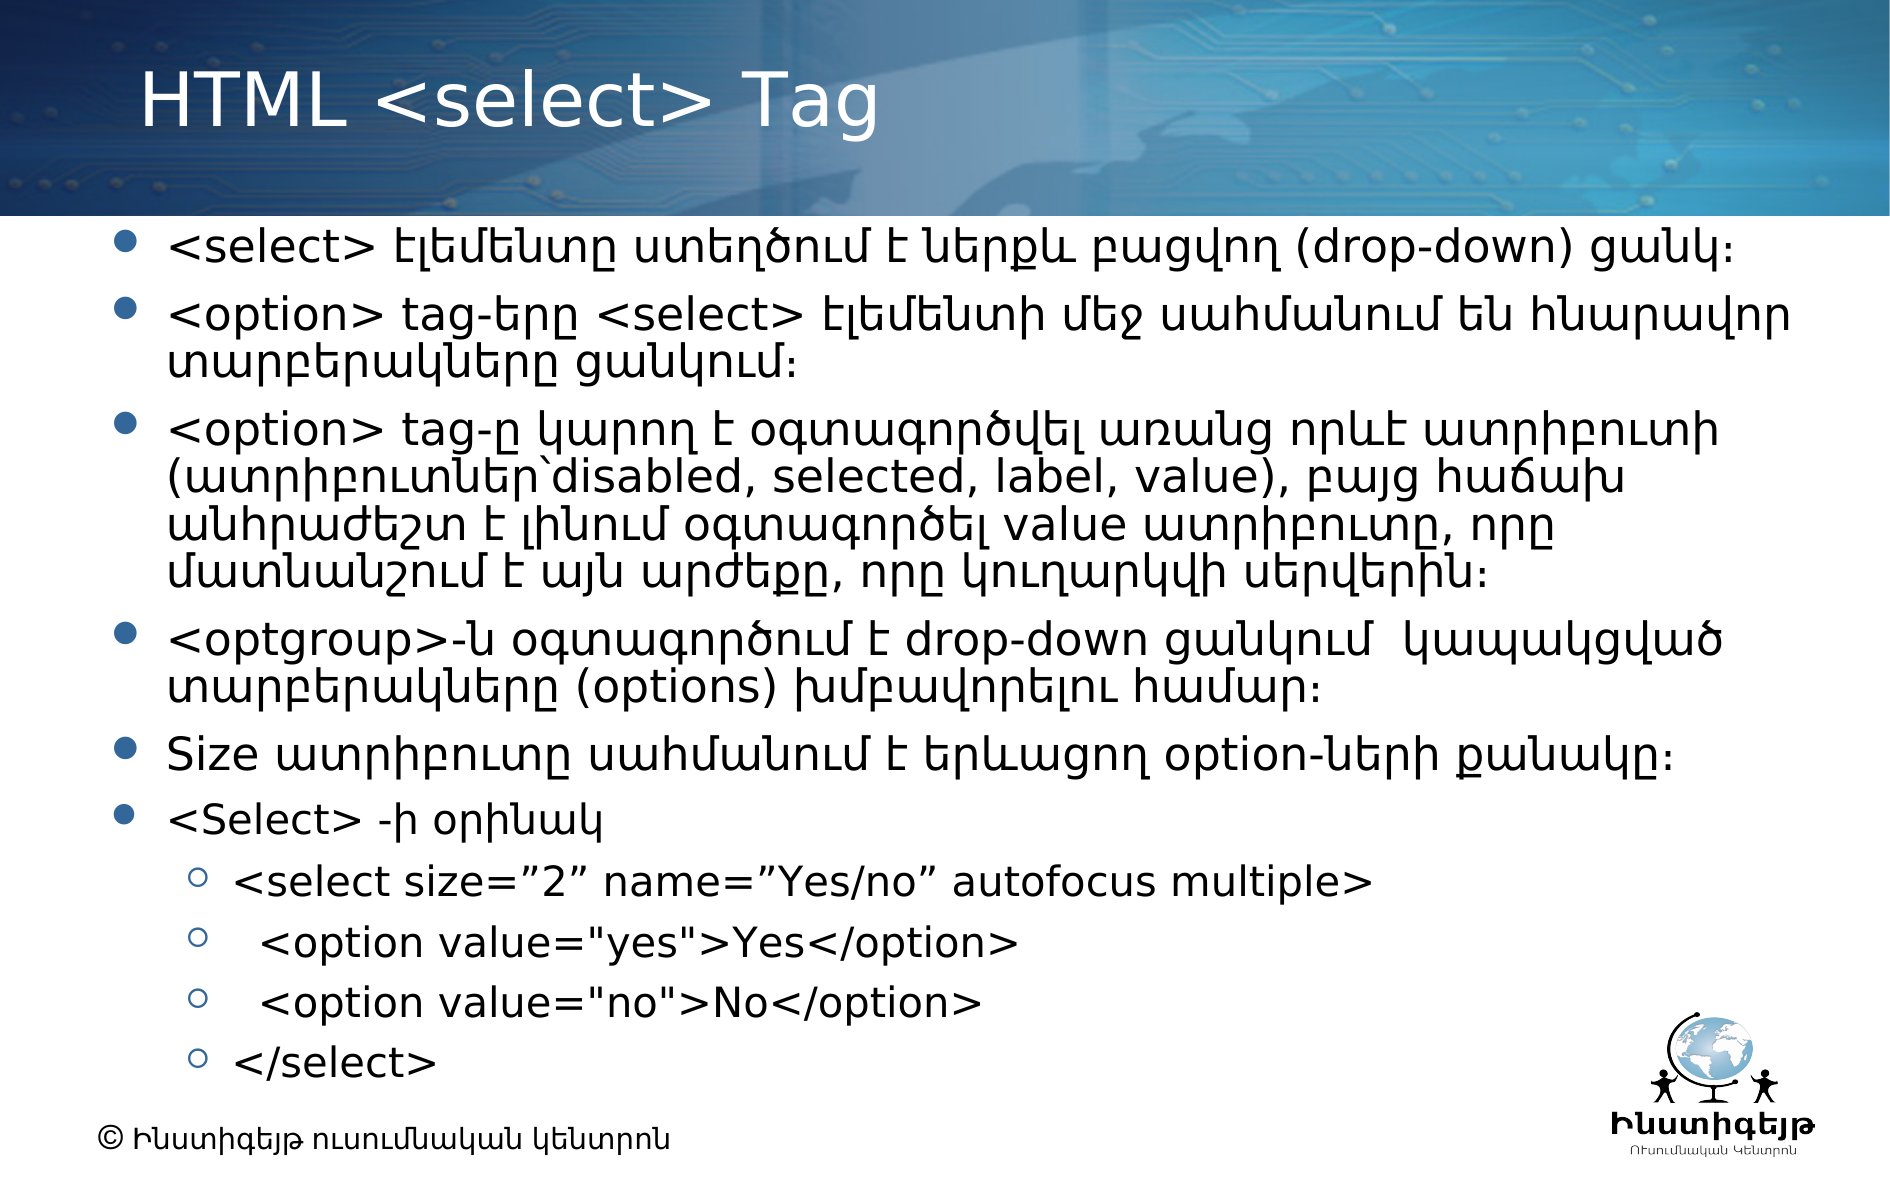

HTML <select> Tag
# <select> էլեմենտը ստեղծում է ներքև բացվող (drop-down) ցանկ։
<option> tag-երը <select> էլեմենտի մեջ սահմանում են հնարավոր տարբերակները ցանկում։
<option> tag-ը կարող է օգտագործվել առանց որևէ ատրիբուտի (ատրիբուտներ՝disabled, selected, label, value), բայց հաճախ անհրաժեշտ է լինում օգտագործել value ատրիբուտը, որը մատնանշում է այն արժեքը, որը կուղարկվի սերվերին։
<optgroup>-ն օգտագործում է drop-down ցանկում կապակցված տարբերակները (options) խմբավորելու համար։
Size ատրիբուտը սահմանում է երևացող option-ների քանակը։
<Select> -ի օրինակ
<select size=”2” name=”Yes/no” autofocus multiple>
 <option value="yes">Yes</option>
 <option value="no">No</option>
</select>